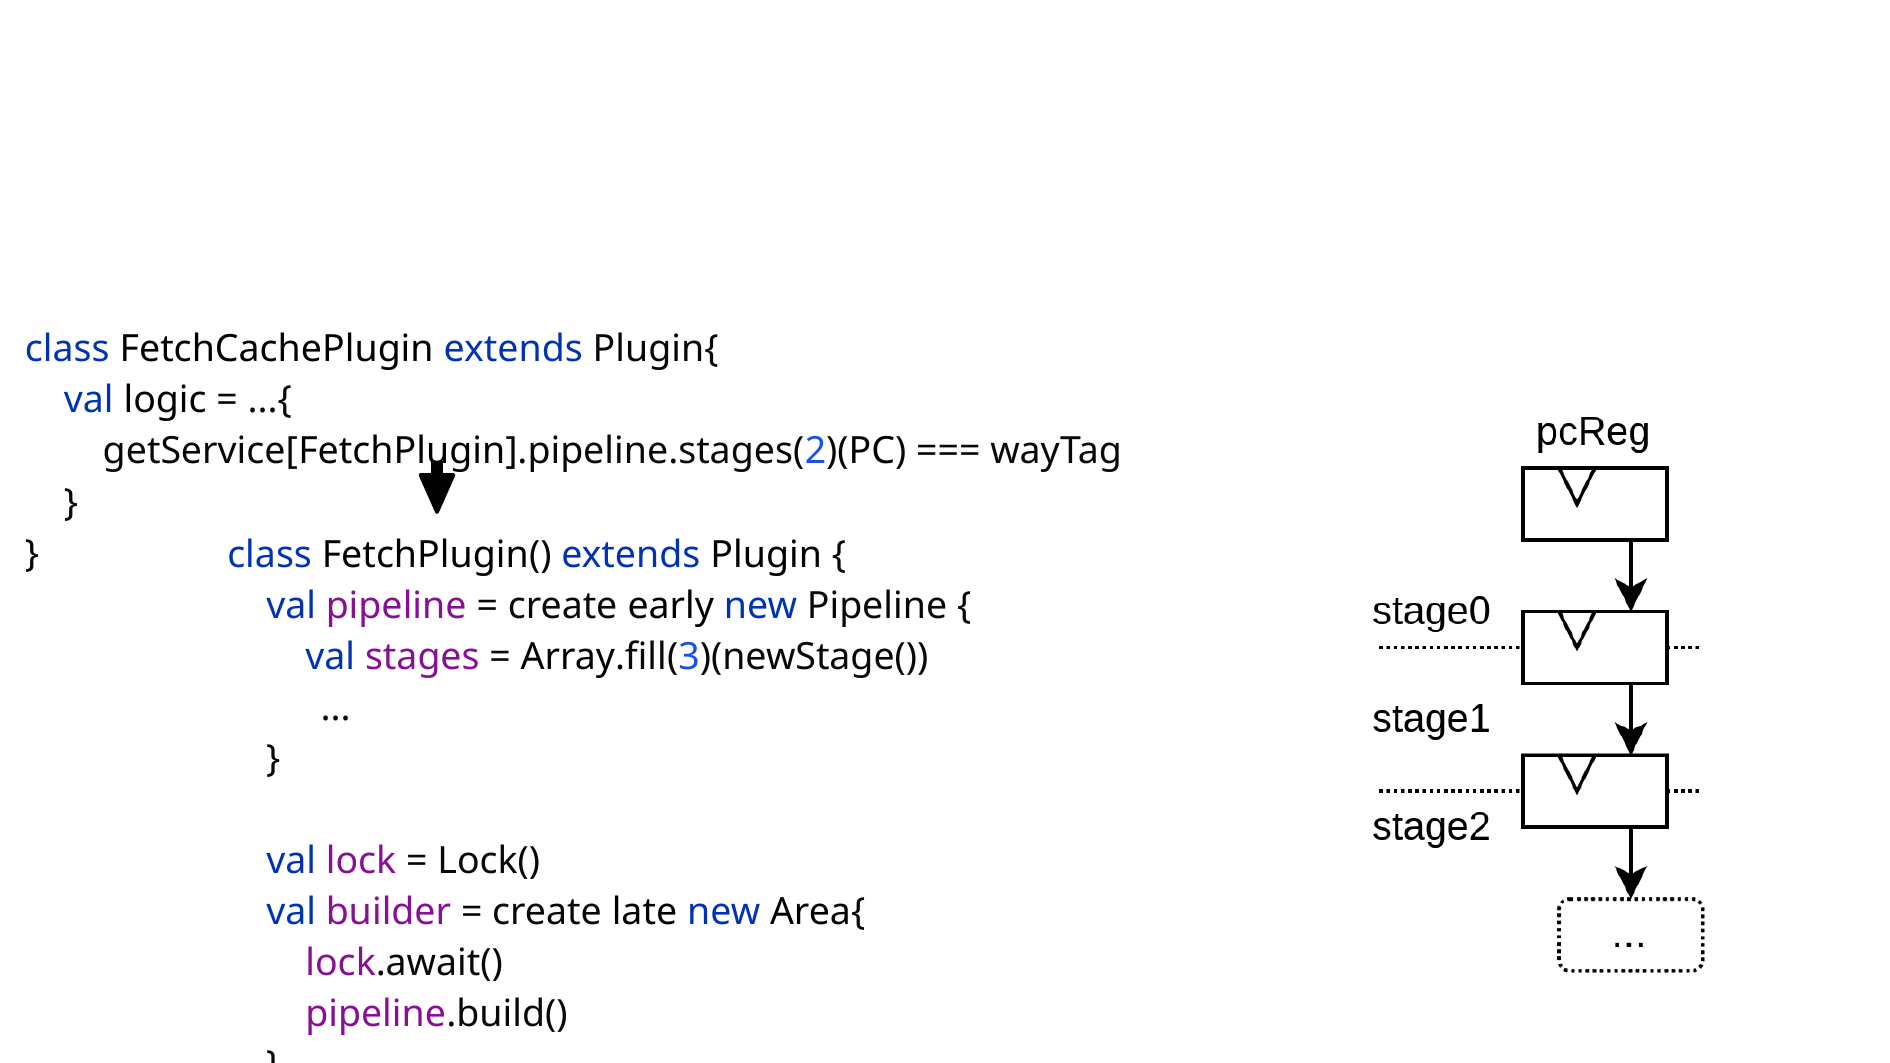

class FetchCachePlugin extends Plugin{
 val logic = ...{
 getService[FetchPlugin].pipeline.stages(2)(PC) === wayTag
 }
}
class FetchPlugin() extends Plugin {
 val pipeline = create early new Pipeline {
 val stages = Array.fill(3)(newStage())
	 ...
 }
 val lock = Lock()
 val builder = create late new Area{
 lock.await()
 pipeline.build()
 }
}